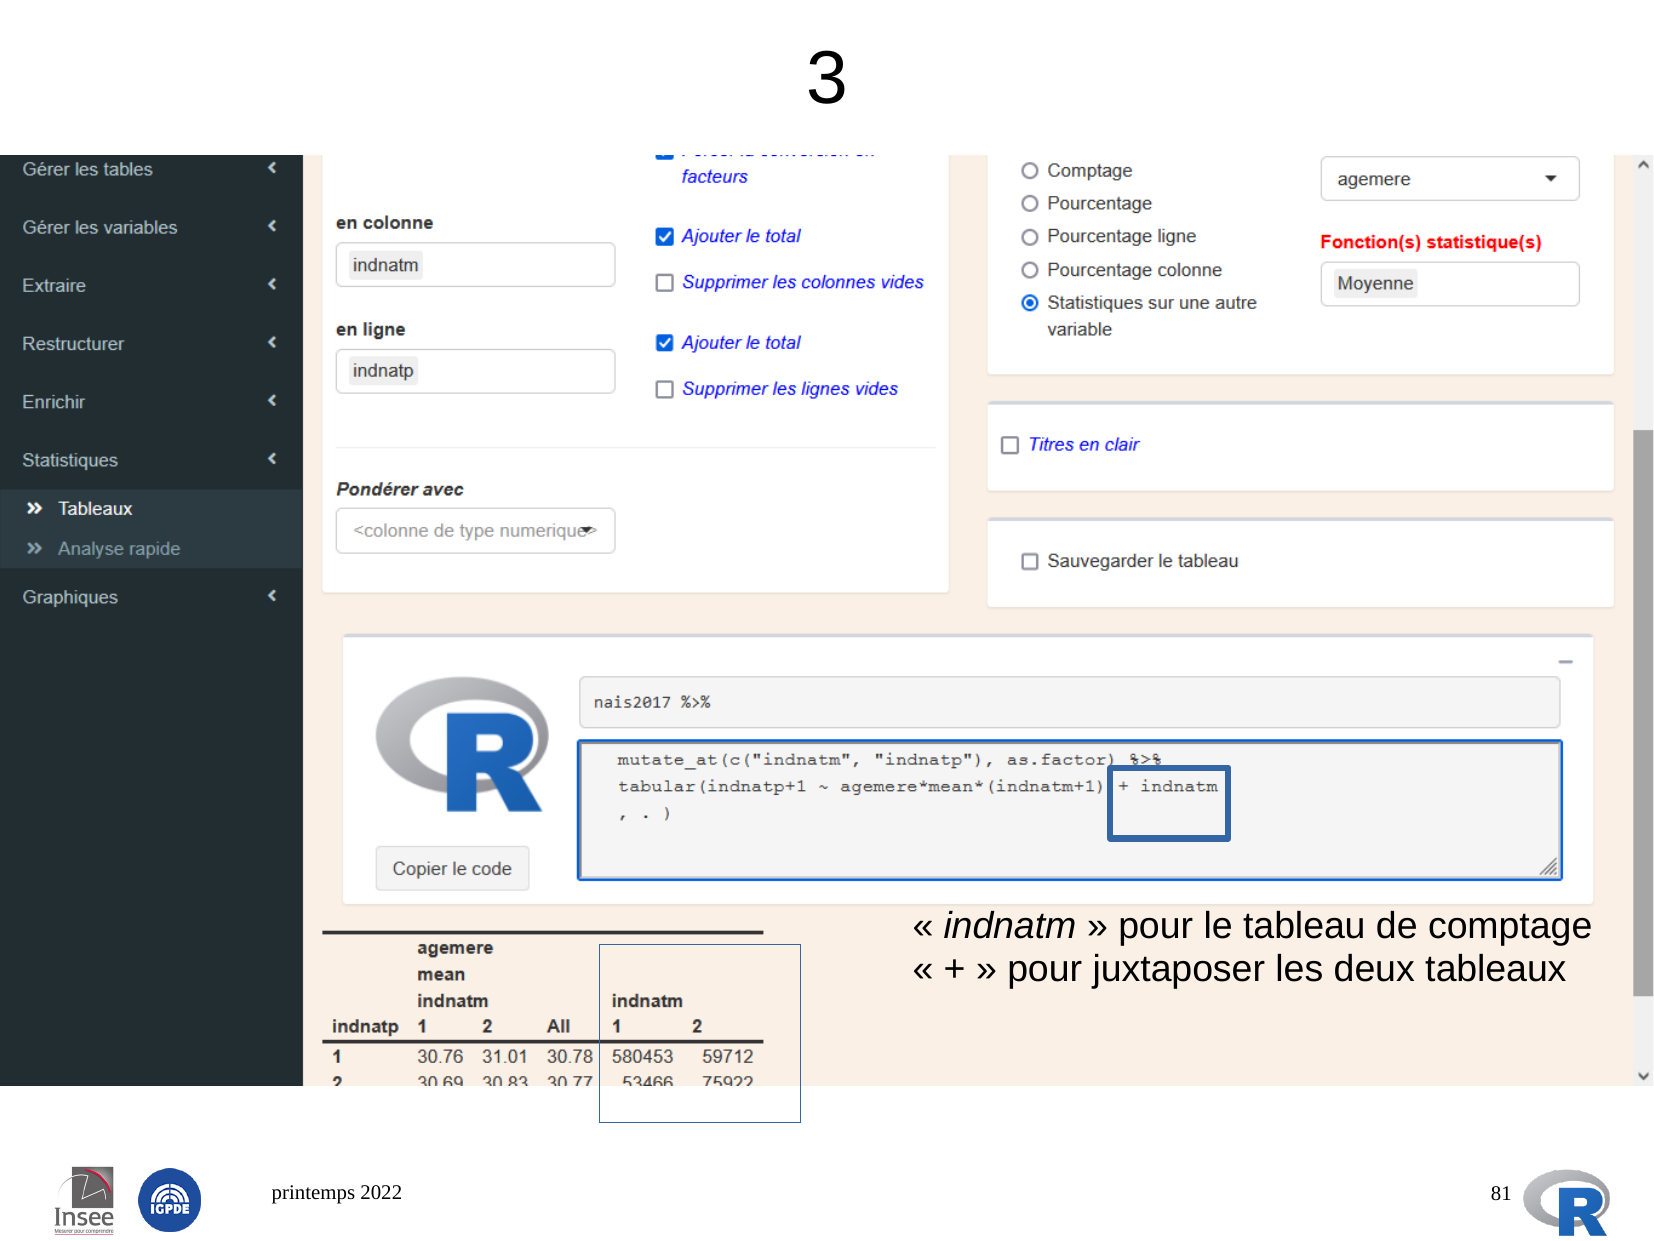

# 3
« indnatm » pour le tableau de comptage
« + » pour juxtaposer les deux tableaux
printemps 2022
81